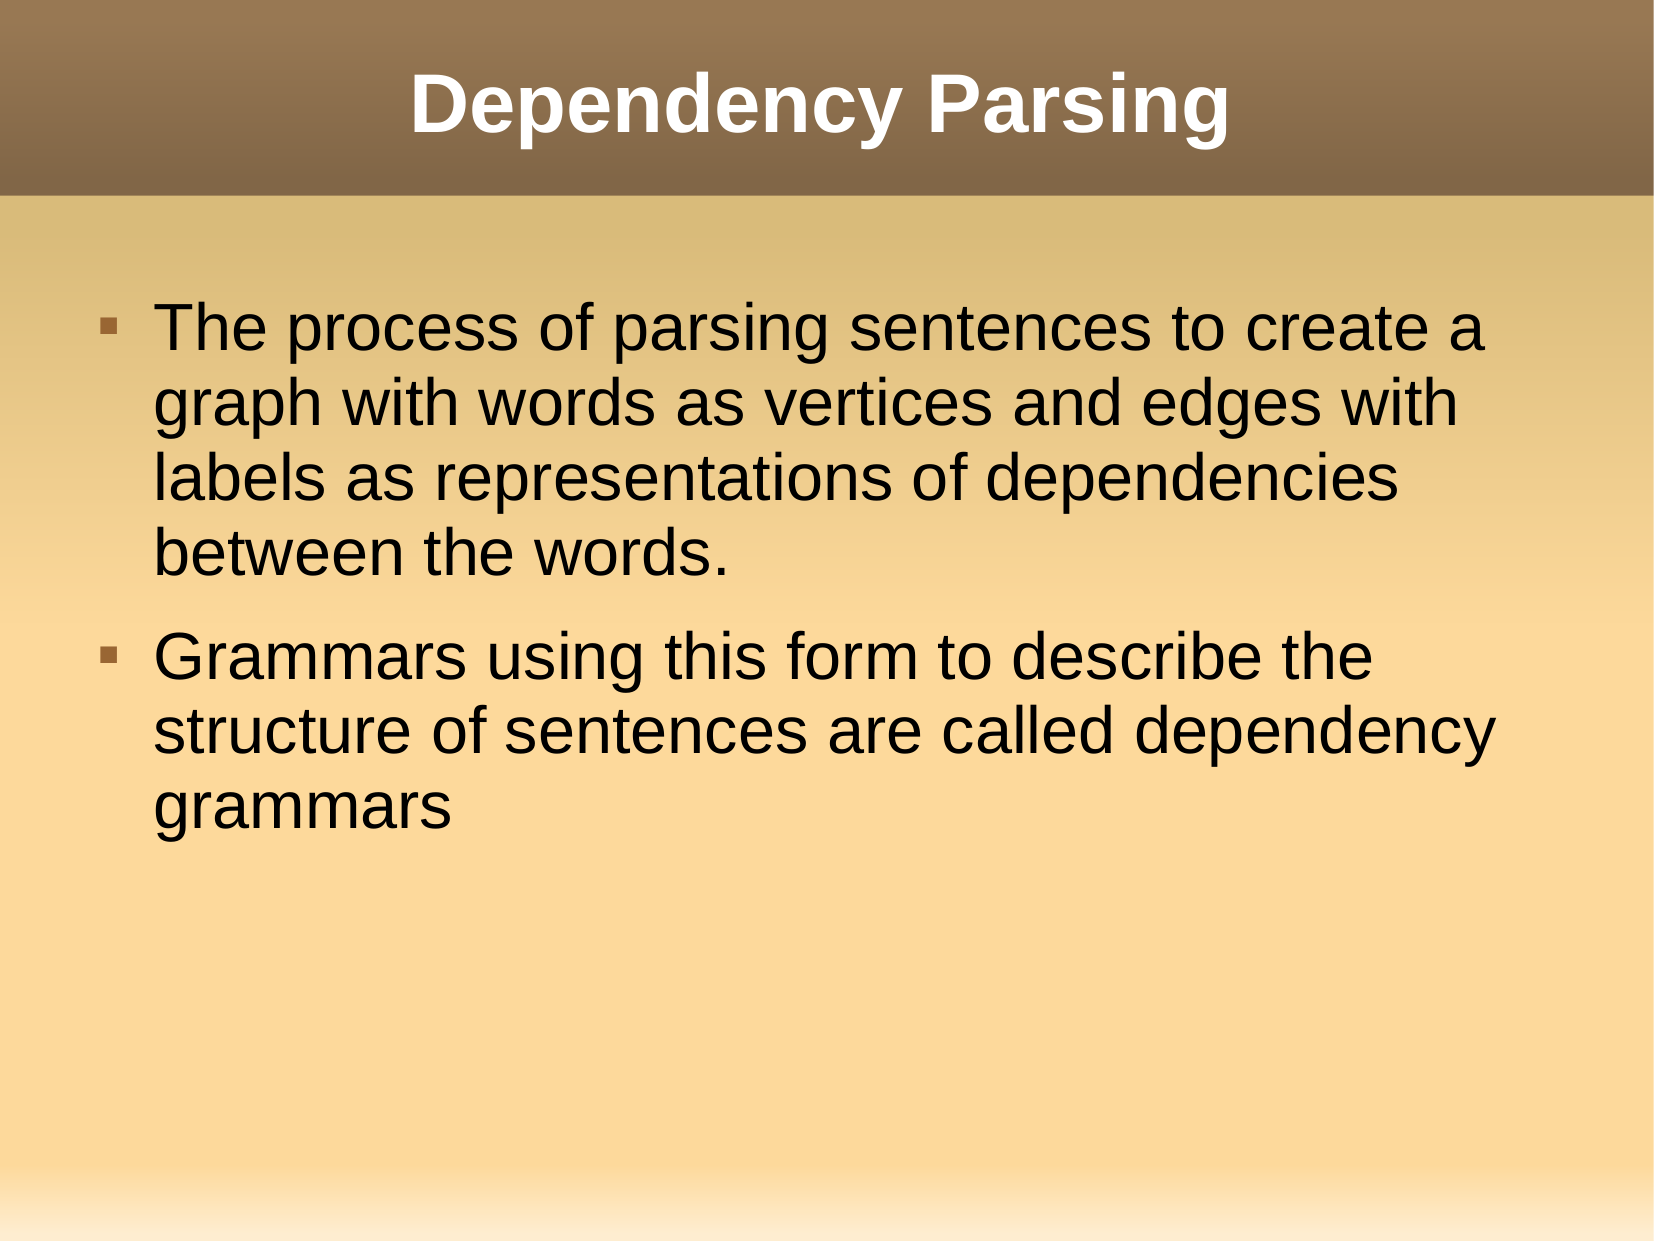

# Dependency Parsing
The process of parsing sentences to create a graph with words as vertices and edges with labels as representations of dependencies between the words.
Grammars using this form to describe the structure of sentences are called dependency grammars